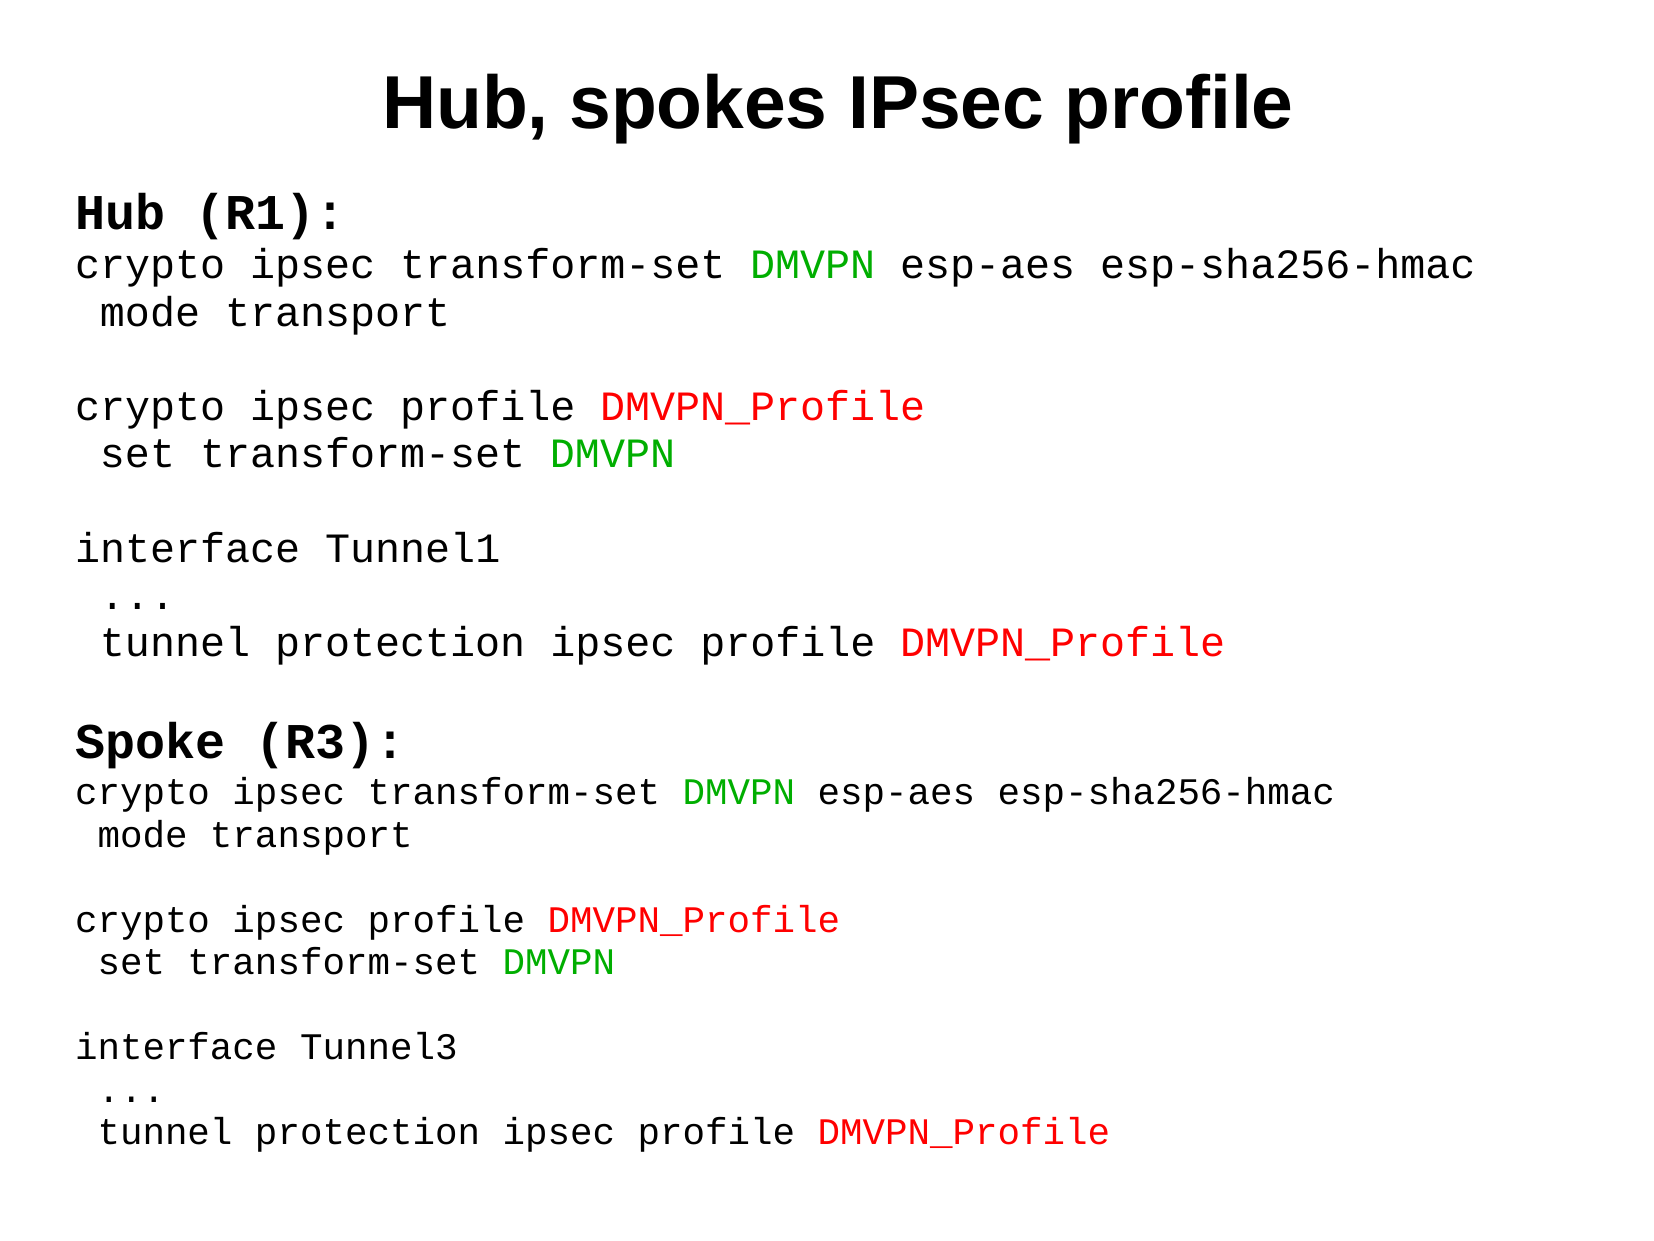

Hub, spokes IPsec profile
# Hub (R1):
crypto ipsec transform-set DMVPN esp-aes esp-sha256-hmac
 mode transport
crypto ipsec profile DMVPN_Profile
 set transform-set DMVPN
interface Tunnel1
 ...
 tunnel protection ipsec profile DMVPN_Profile
Spoke (R3):
crypto ipsec transform-set DMVPN esp-aes esp-sha256-hmac
 mode transport
crypto ipsec profile DMVPN_Profile
 set transform-set DMVPN
interface Tunnel3
 ...
 tunnel protection ipsec profile DMVPN_Profile